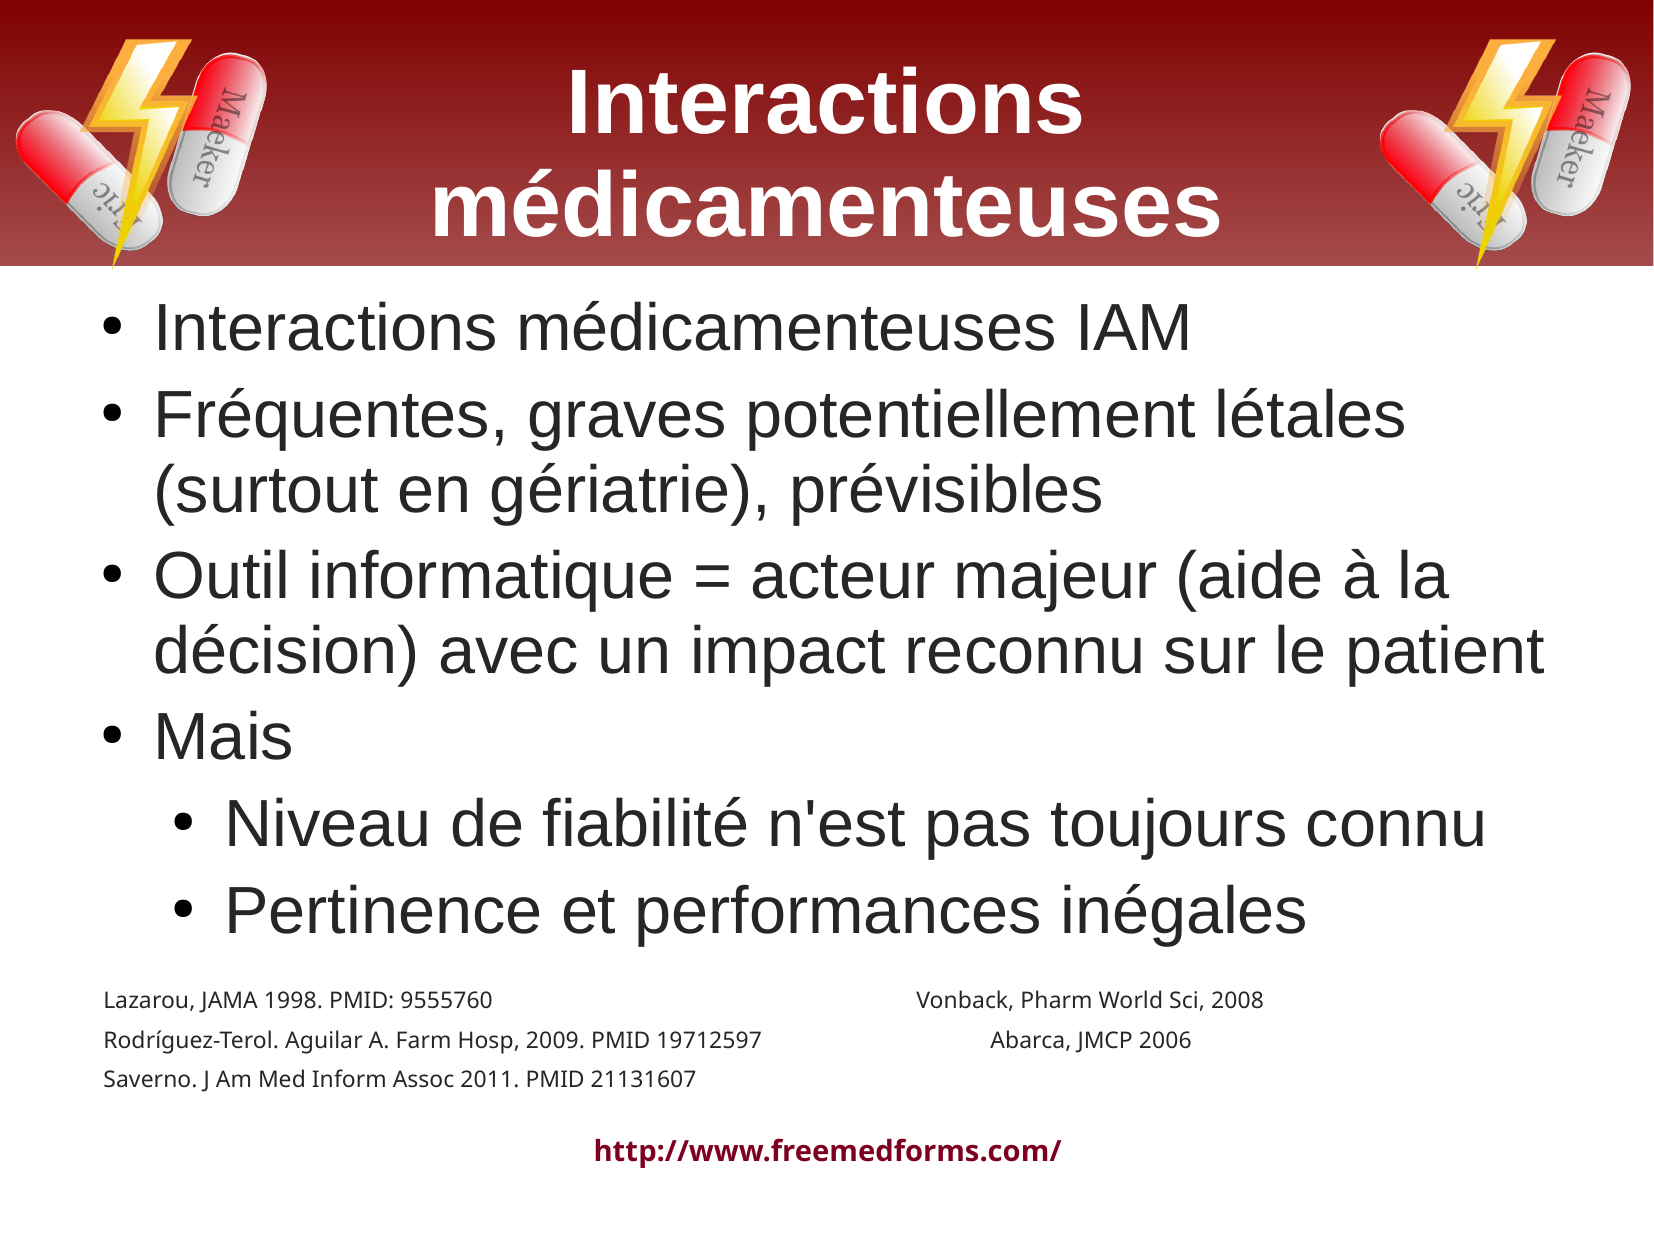

# Interactions médicamenteuses
Interactions médicamenteuses IAM
Fréquentes, graves potentiellement létales (surtout en gériatrie), prévisibles
Outil informatique = acteur majeur (aide à la décision) avec un impact reconnu sur le patient
Mais
Niveau de fiabilité n'est pas toujours connu
Pertinence et performances inégales
Lazarou, JAMA 1998. PMID: 9555760						Vonback, Pharm World Sci, 2008
Rodríguez-Terol. Aguilar A. Farm Hosp, 2009. PMID 19712597 			Abarca, JMCP 2006
Saverno. J Am Med Inform Assoc 2011. PMID 21131607